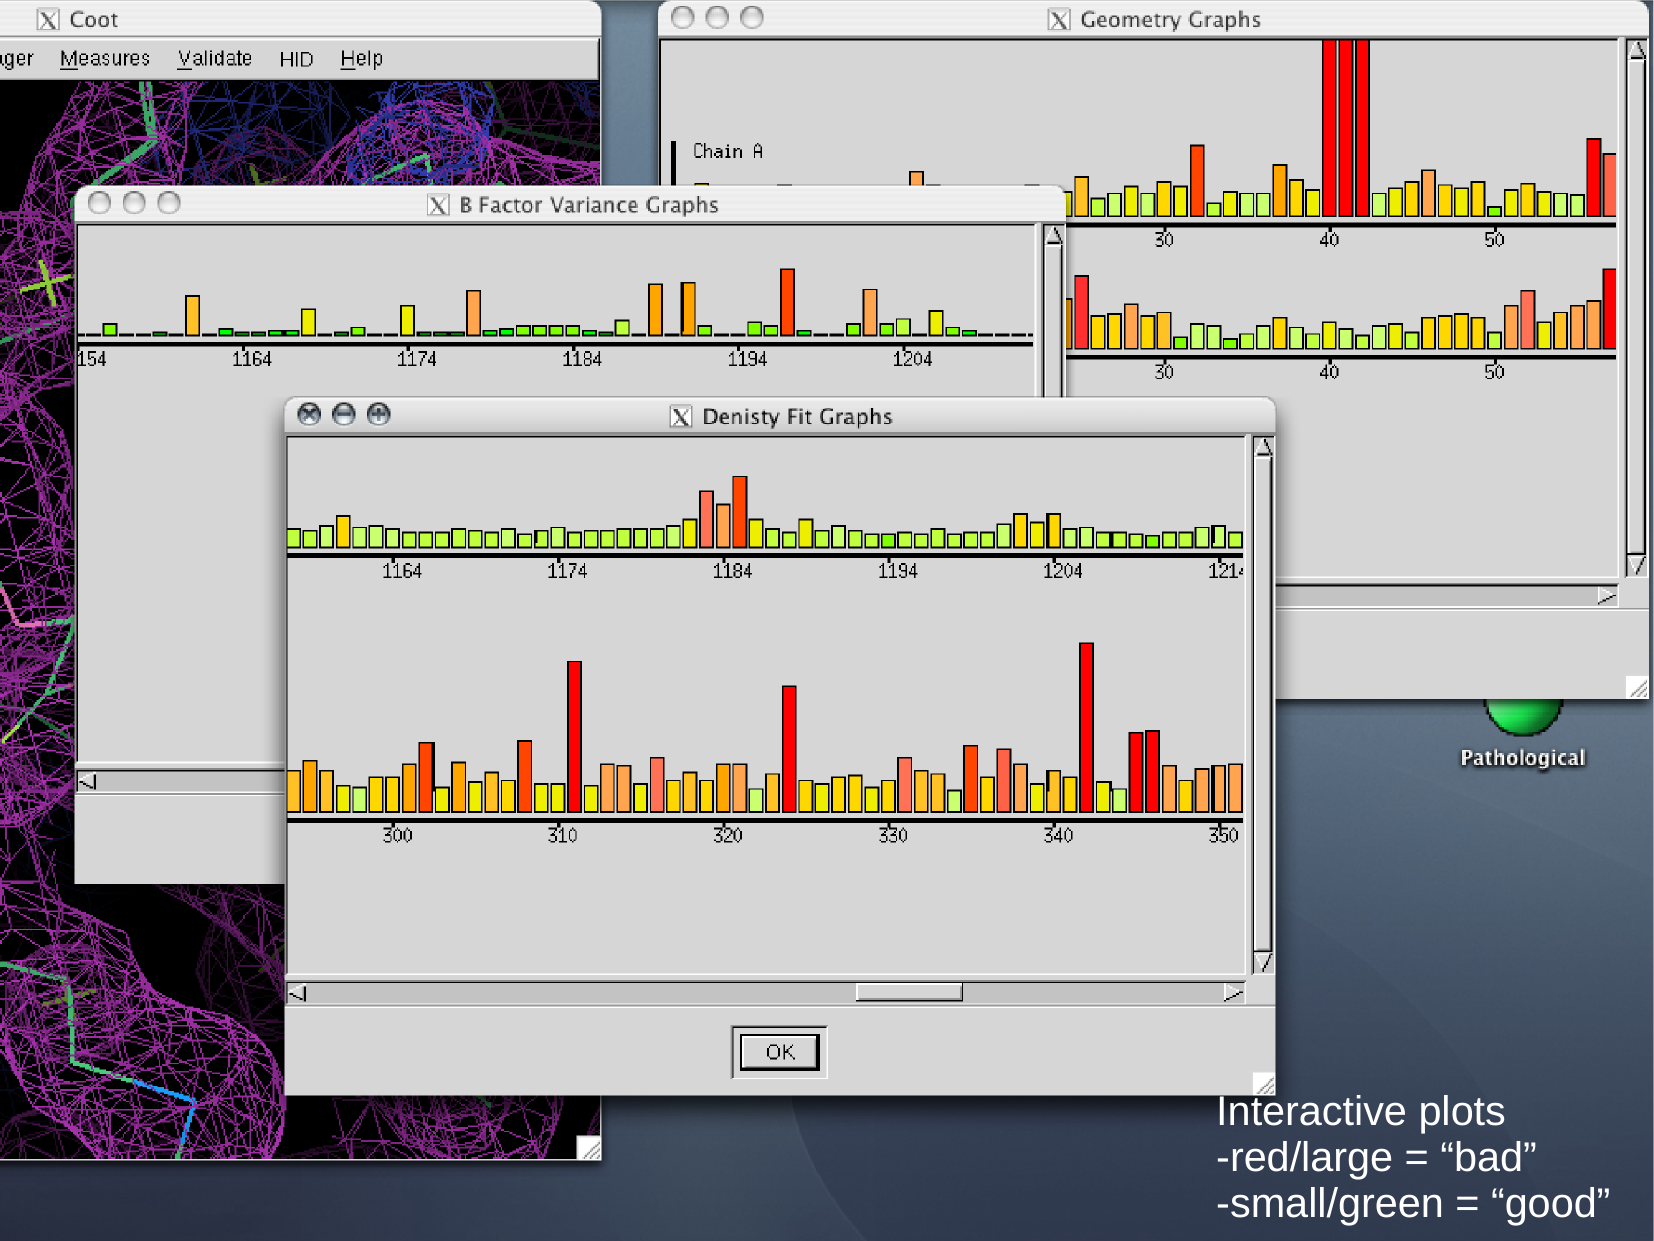

Interactive plots
-red/large = “bad”
-small/green = “good”